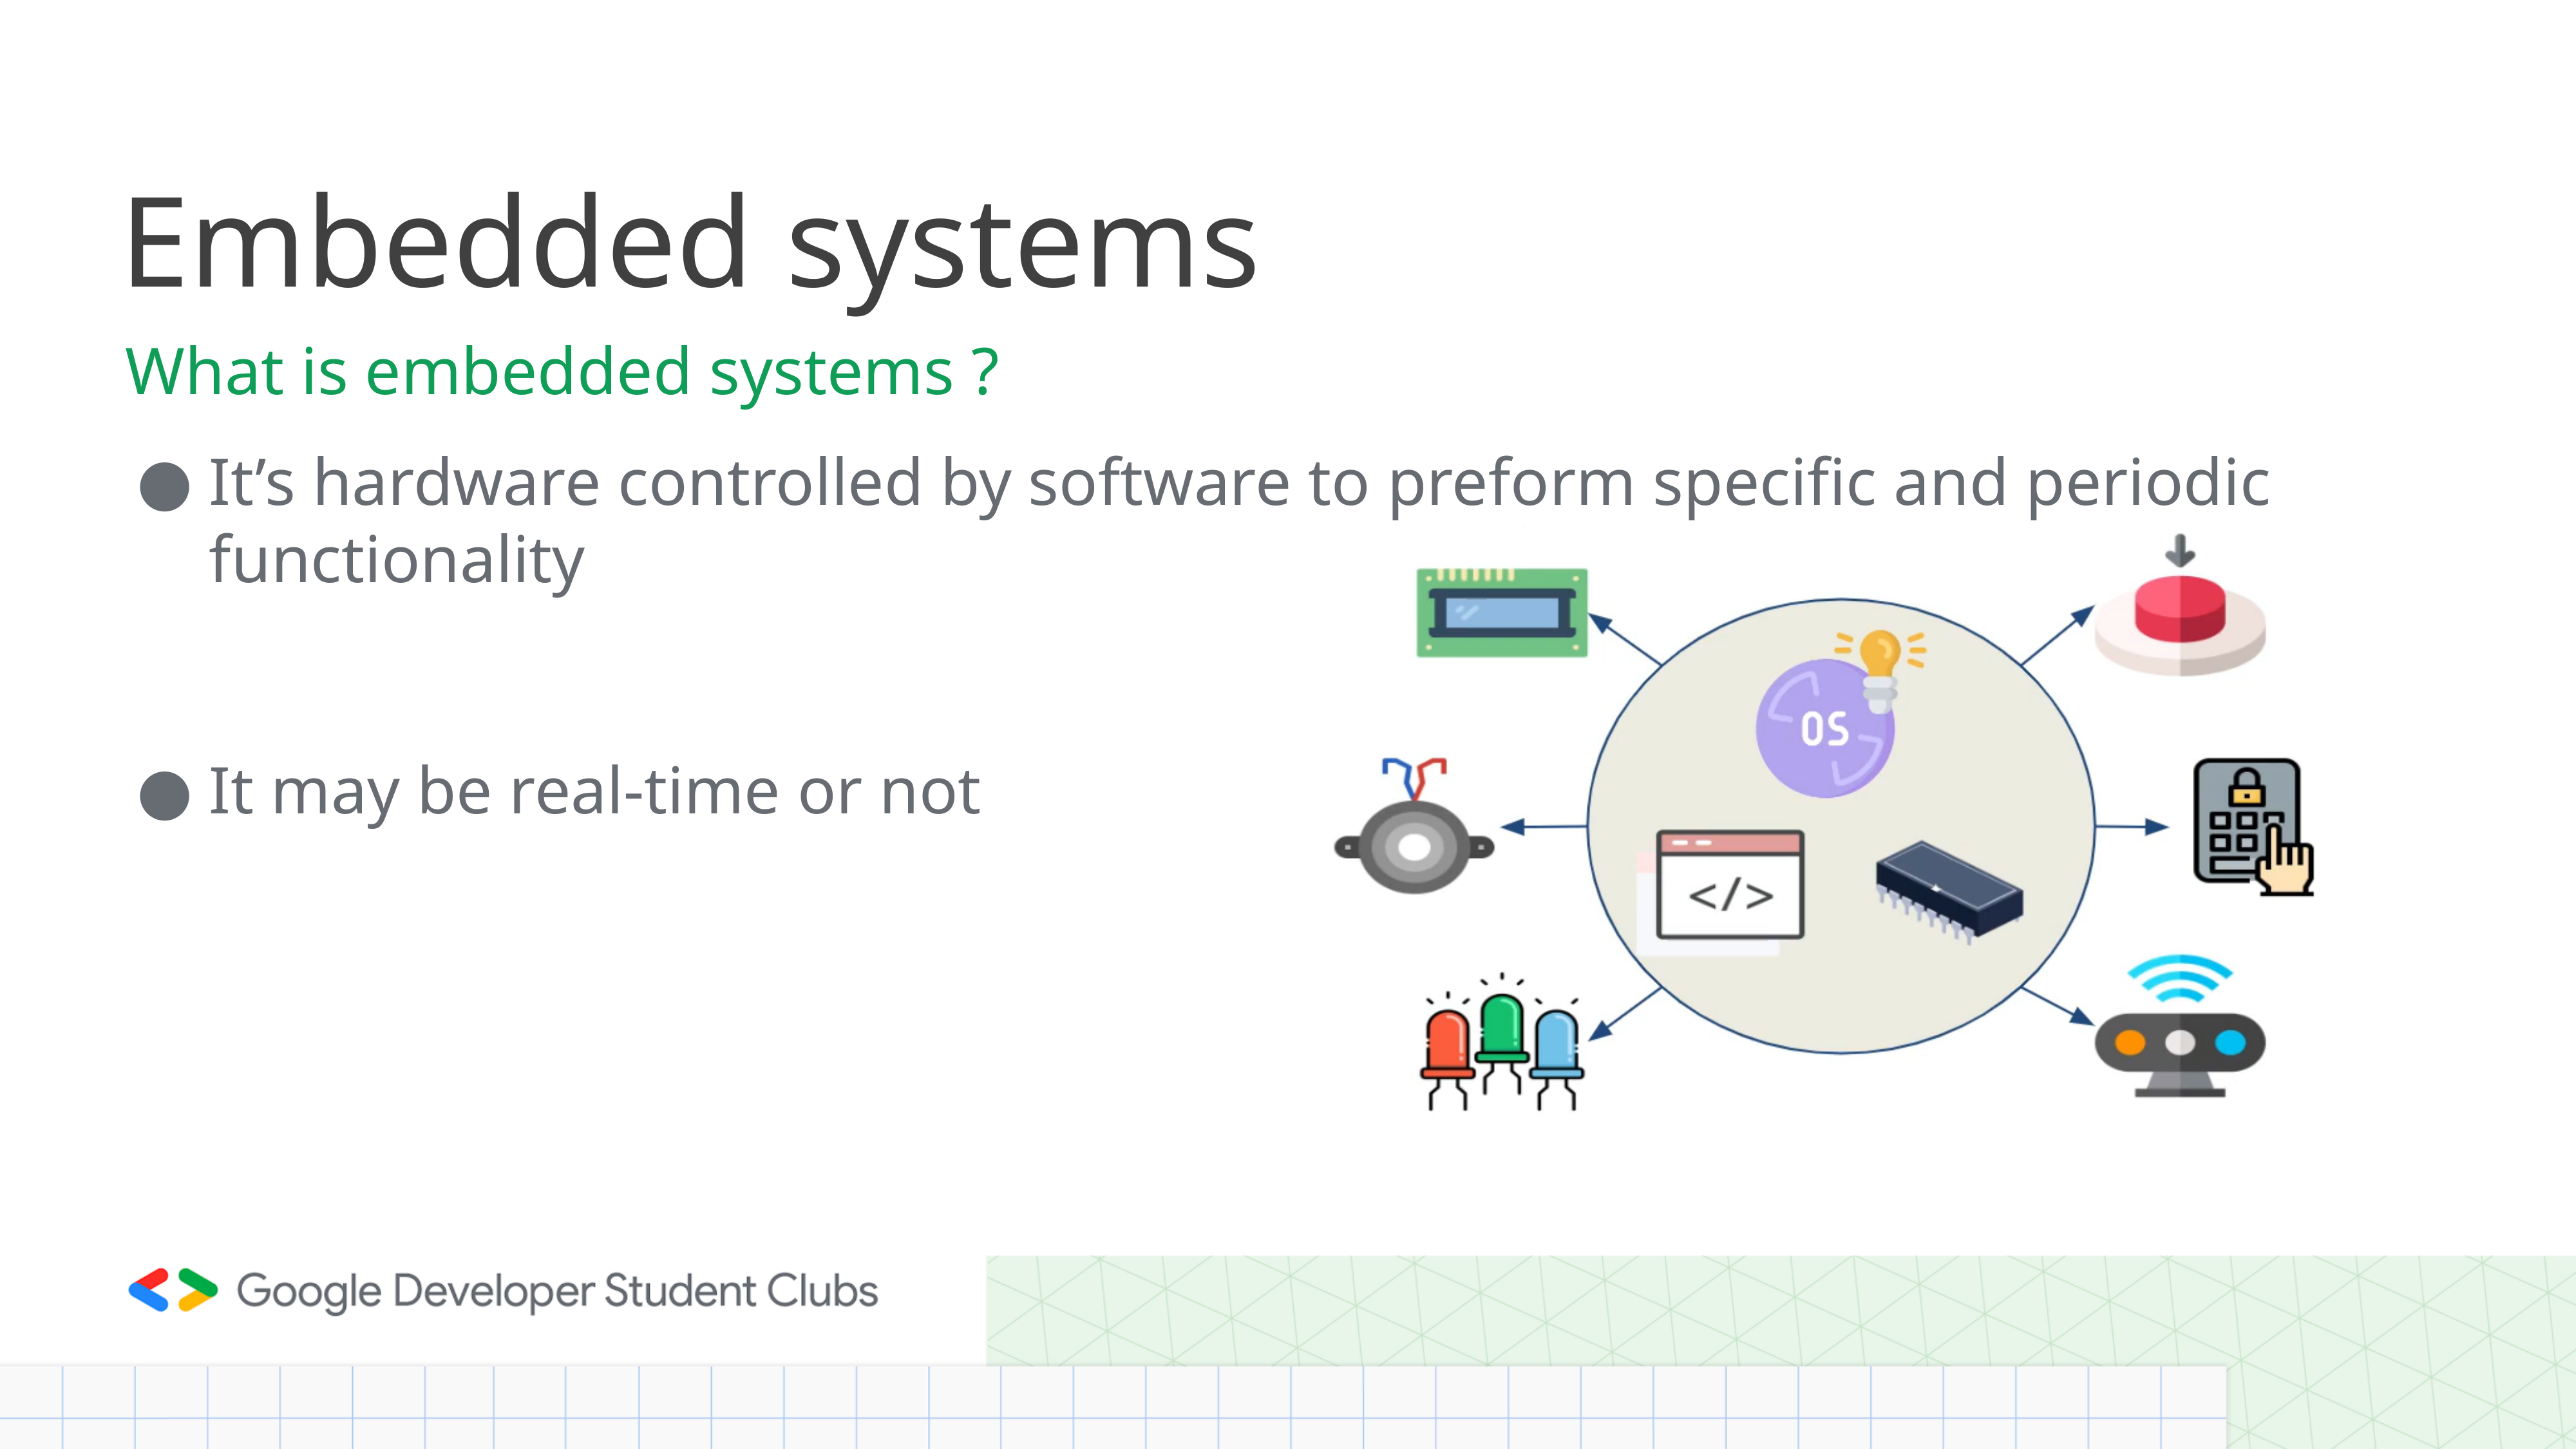

Embedded systems
What is embedded systems ?
# It’s hardware controlled by software to preform specific and periodic functionality
It may be real-time or not